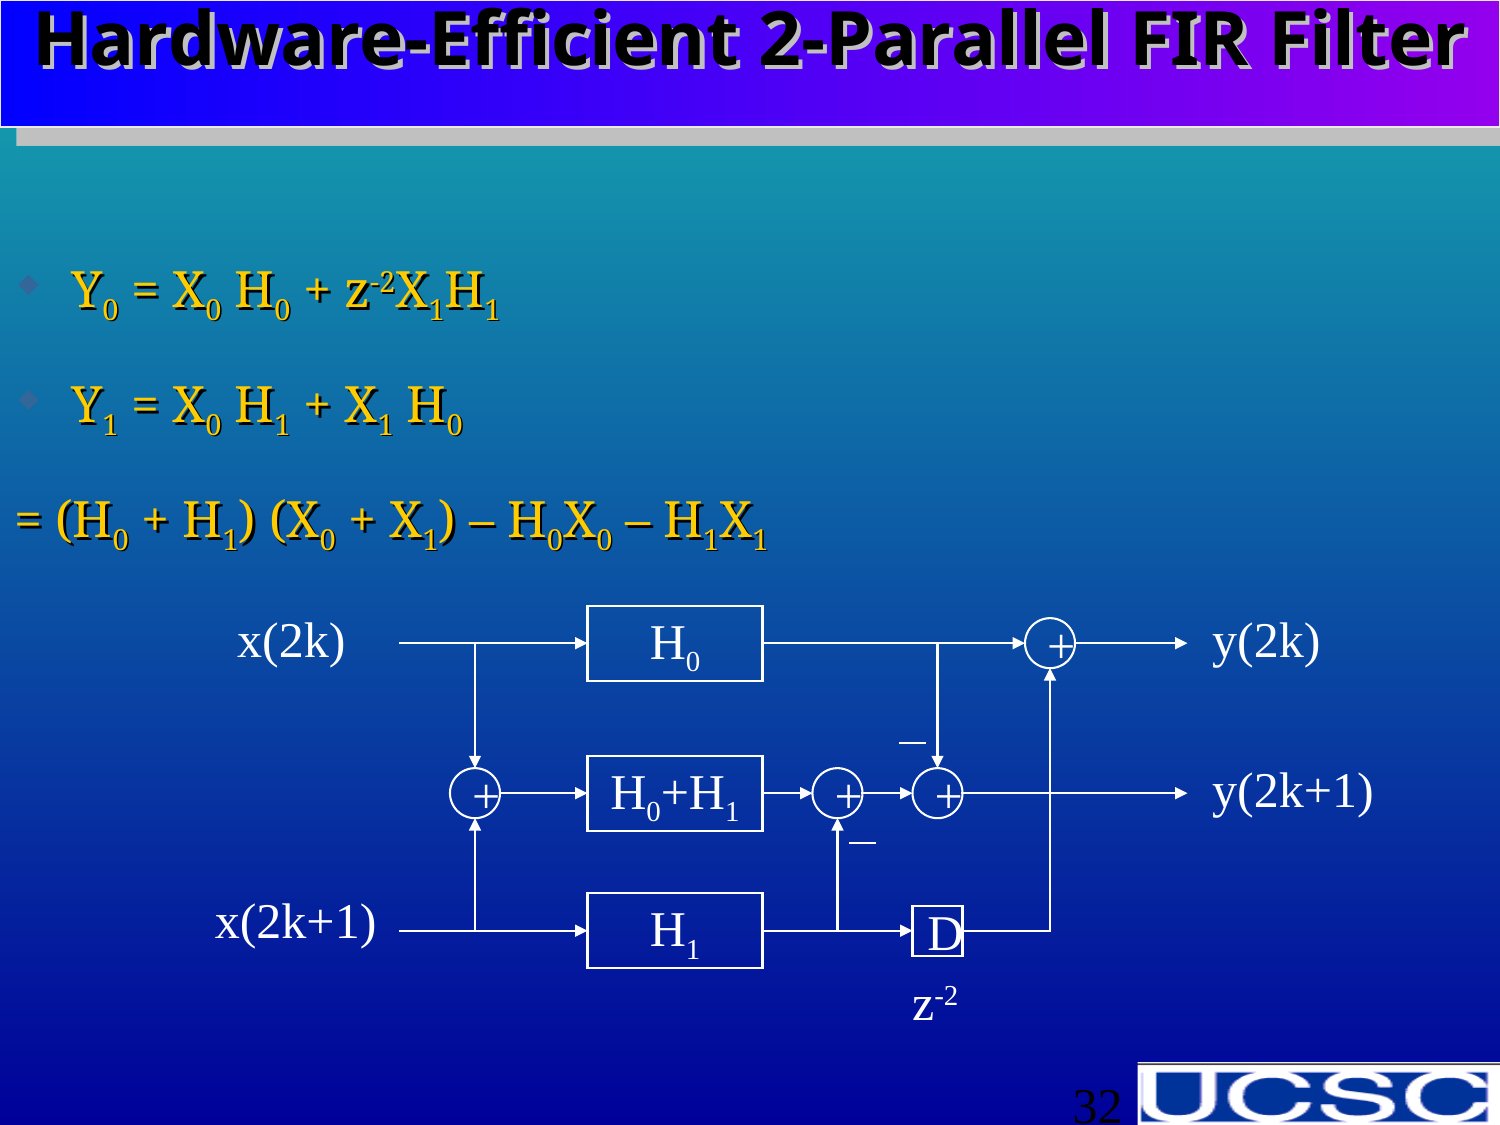

# Hardware-Efficient 2-Parallel FIR Filter
Y0 = X0 H0 + z-2X1H1
Y1 = X0 H1 + X1 H0
= (H0 + H1) (X0 + X1) – H0X0 – H1X1
x(2k)
y(2k)
H0
+
y(2k+1)
H0+H1
+
+
+
x(2k+1)
H1
D
z-2
32